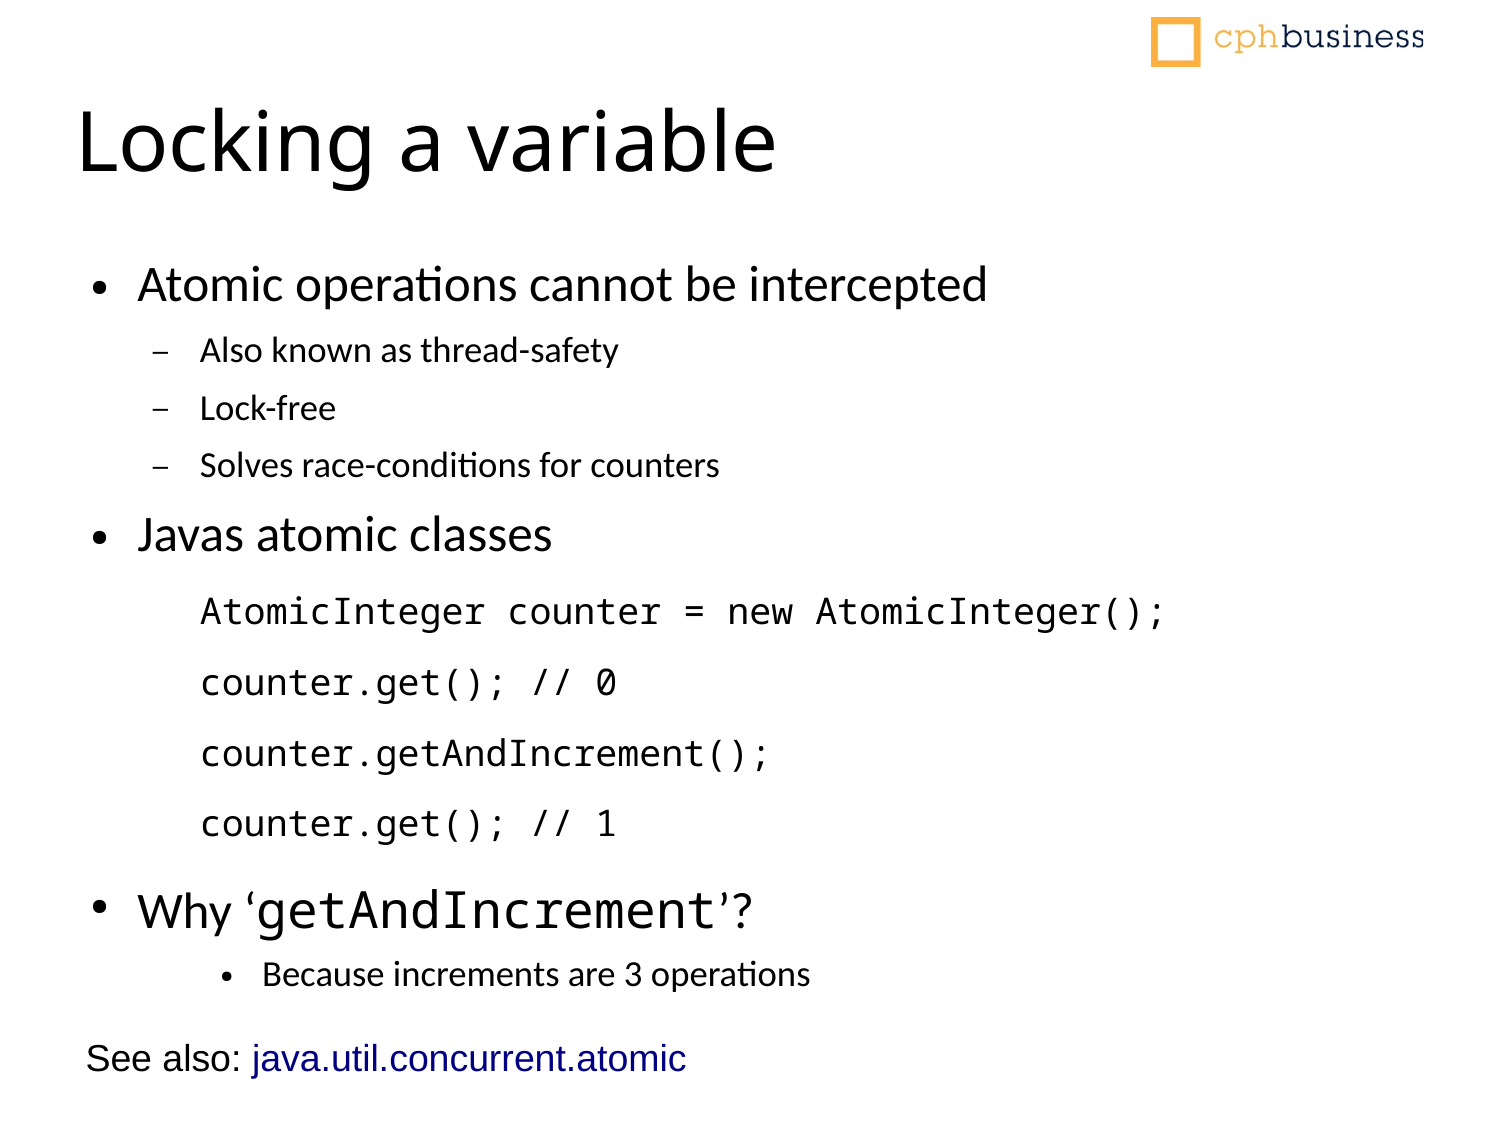

# Locking a variable
Atomic operations cannot be intercepted
Also known as thread-safety
Lock-free
Solves race-conditions for counters
Javas atomic classes
AtomicInteger counter = new AtomicInteger();
counter.get(); // 0
counter.getAndIncrement();
counter.get(); // 1
Why ‘getAndIncrement’?
Because increments are 3 operations
See also: java.util.concurrent.atomic